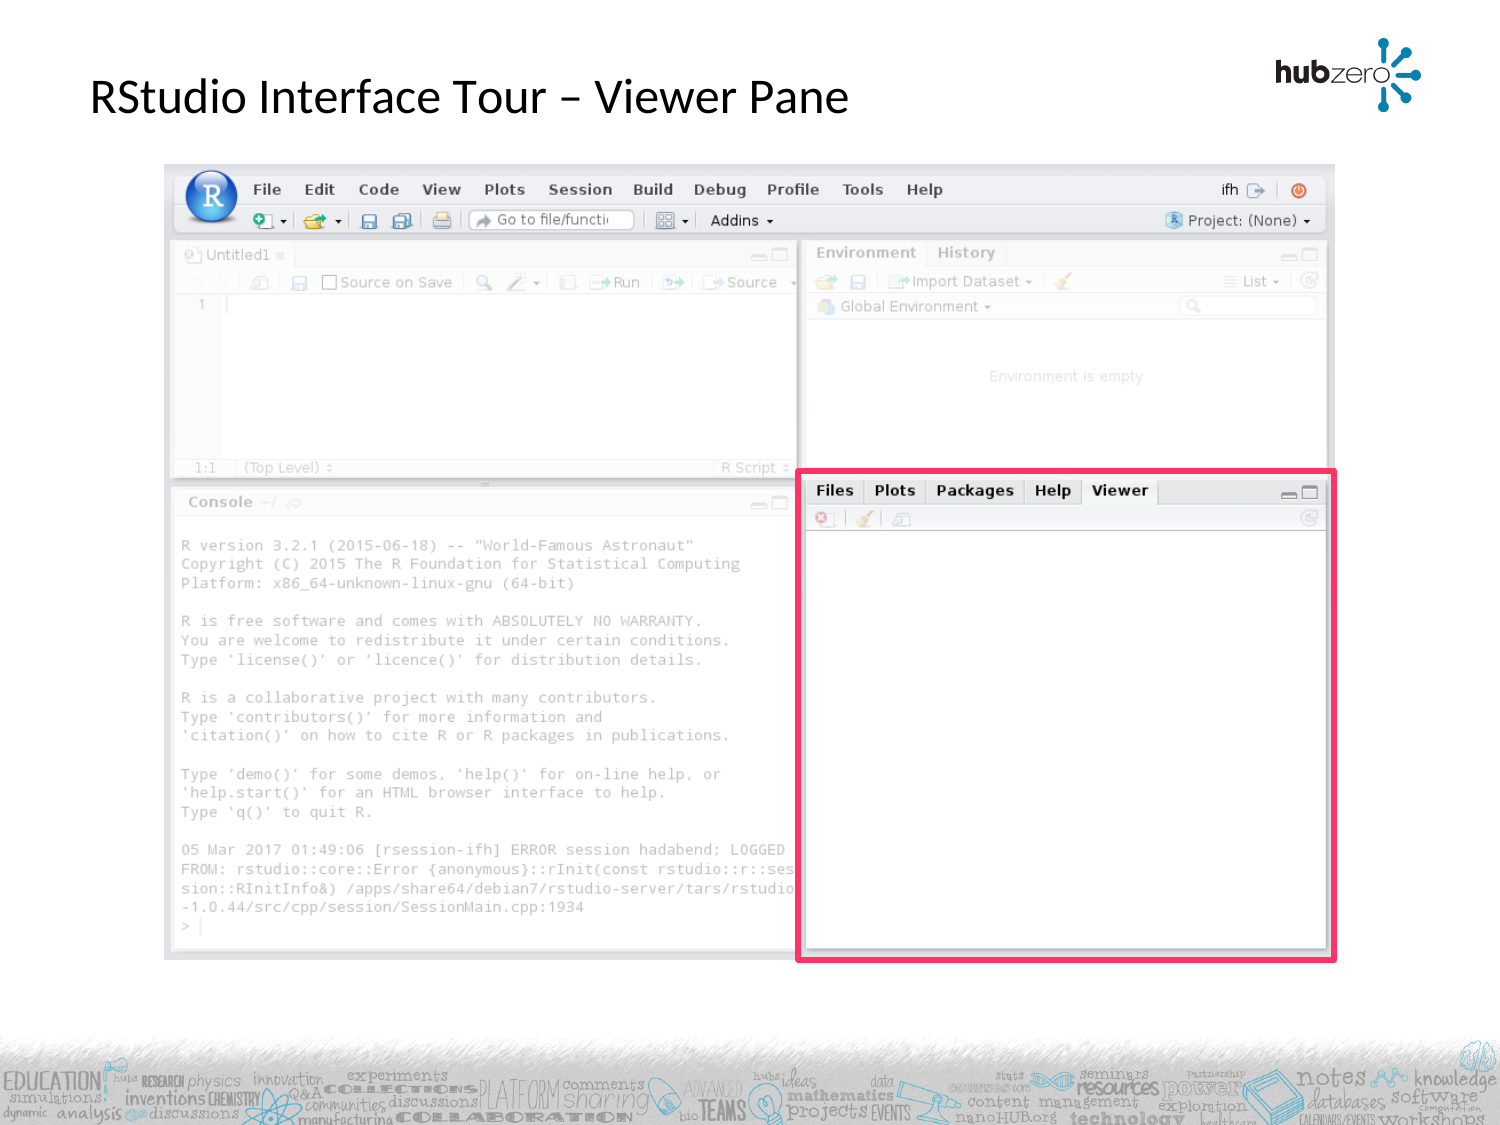

# RStudio Interface Tour – Viewer Pane